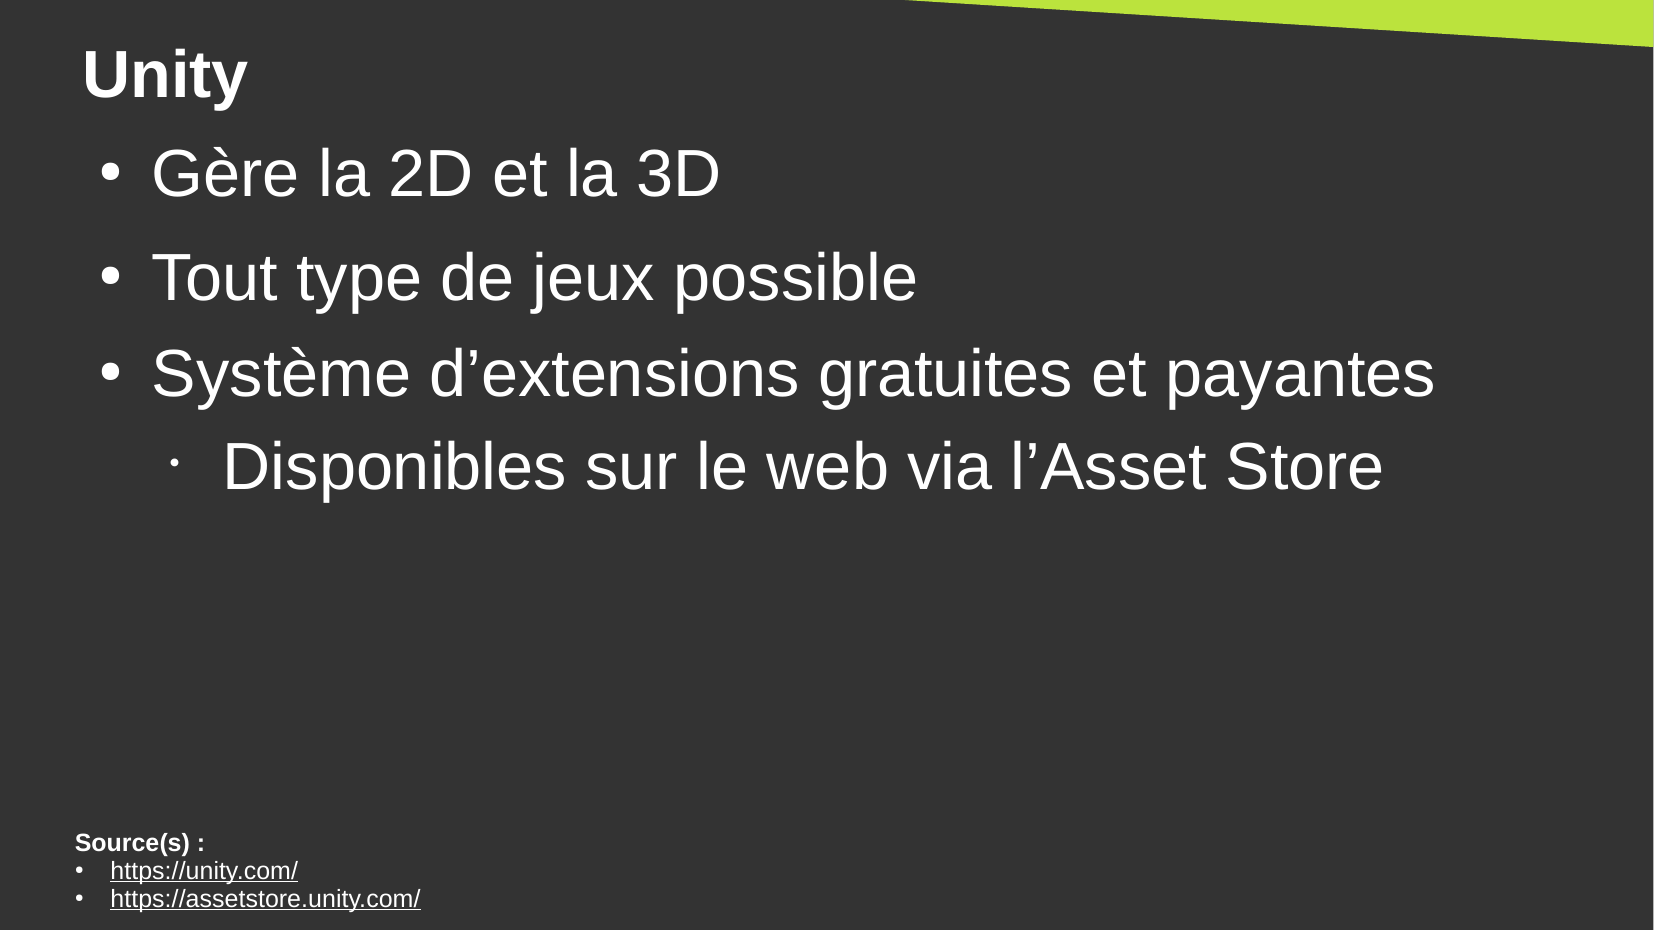

# Unity
Gère la 2D et la 3D
Tout type de jeux possible
Système d’extensions gratuites et payantes
Disponibles sur le web via l’Asset Store
Source(s) :
https://unity.com/
https://assetstore.unity.com/